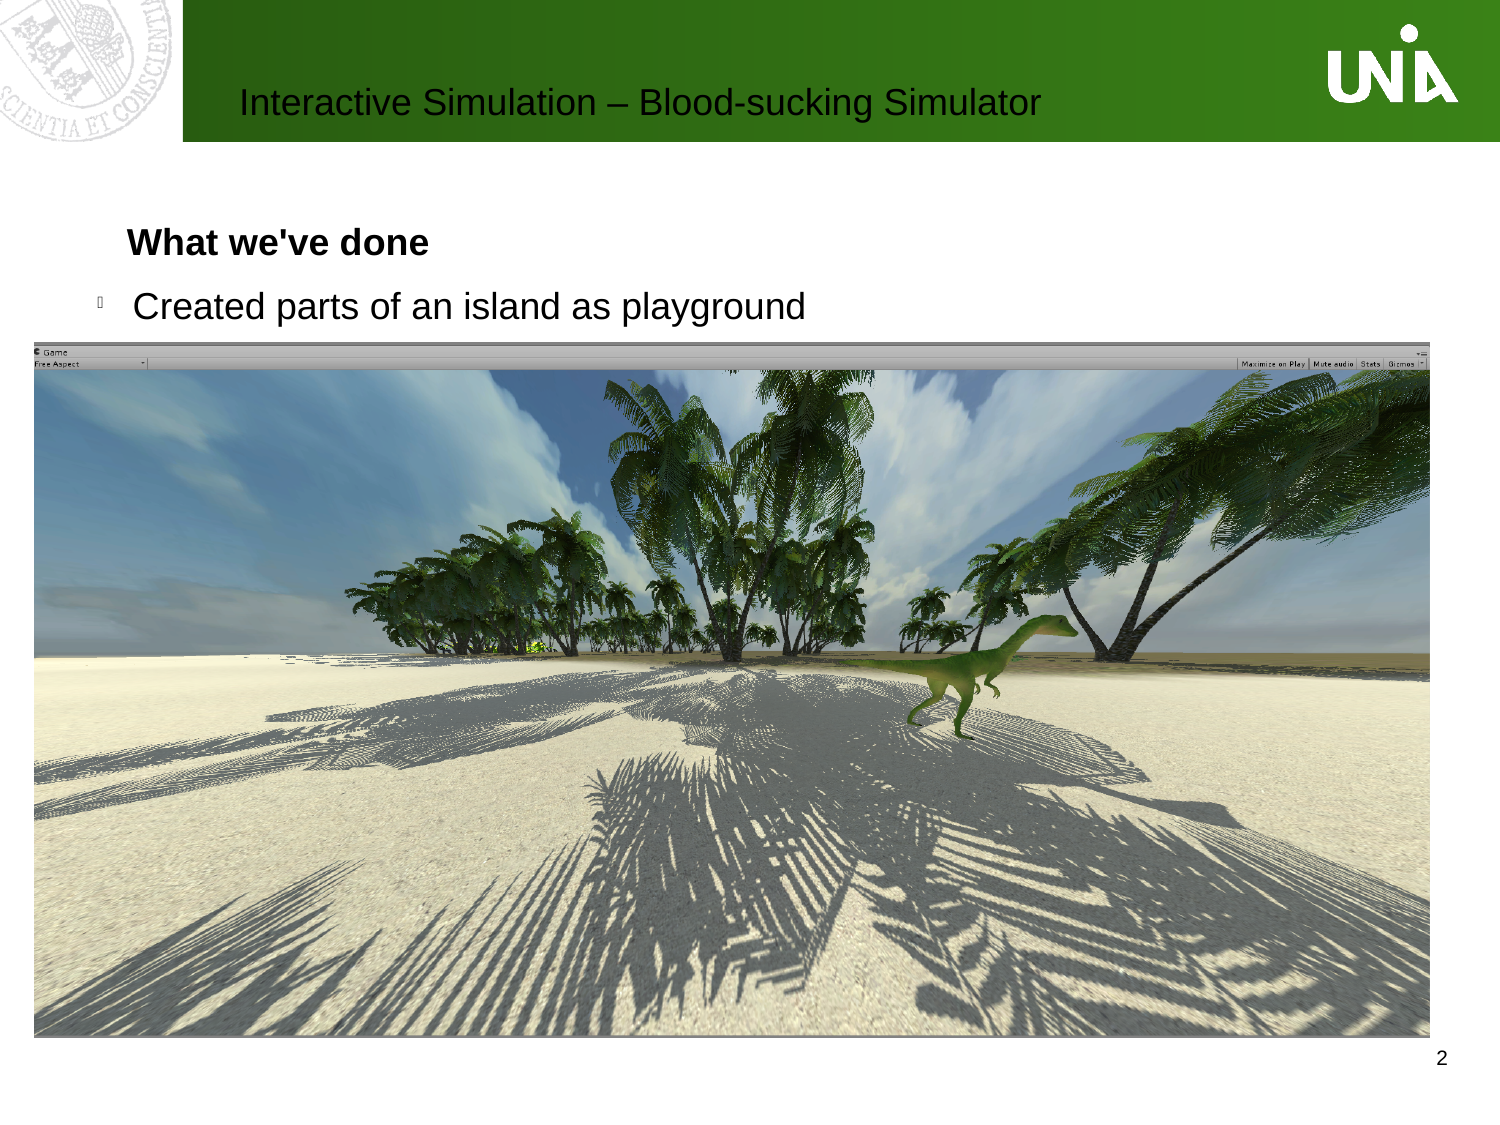

Interactive Simulation – Blood-sucking Simulator
What we've done
Created parts of an island as playground